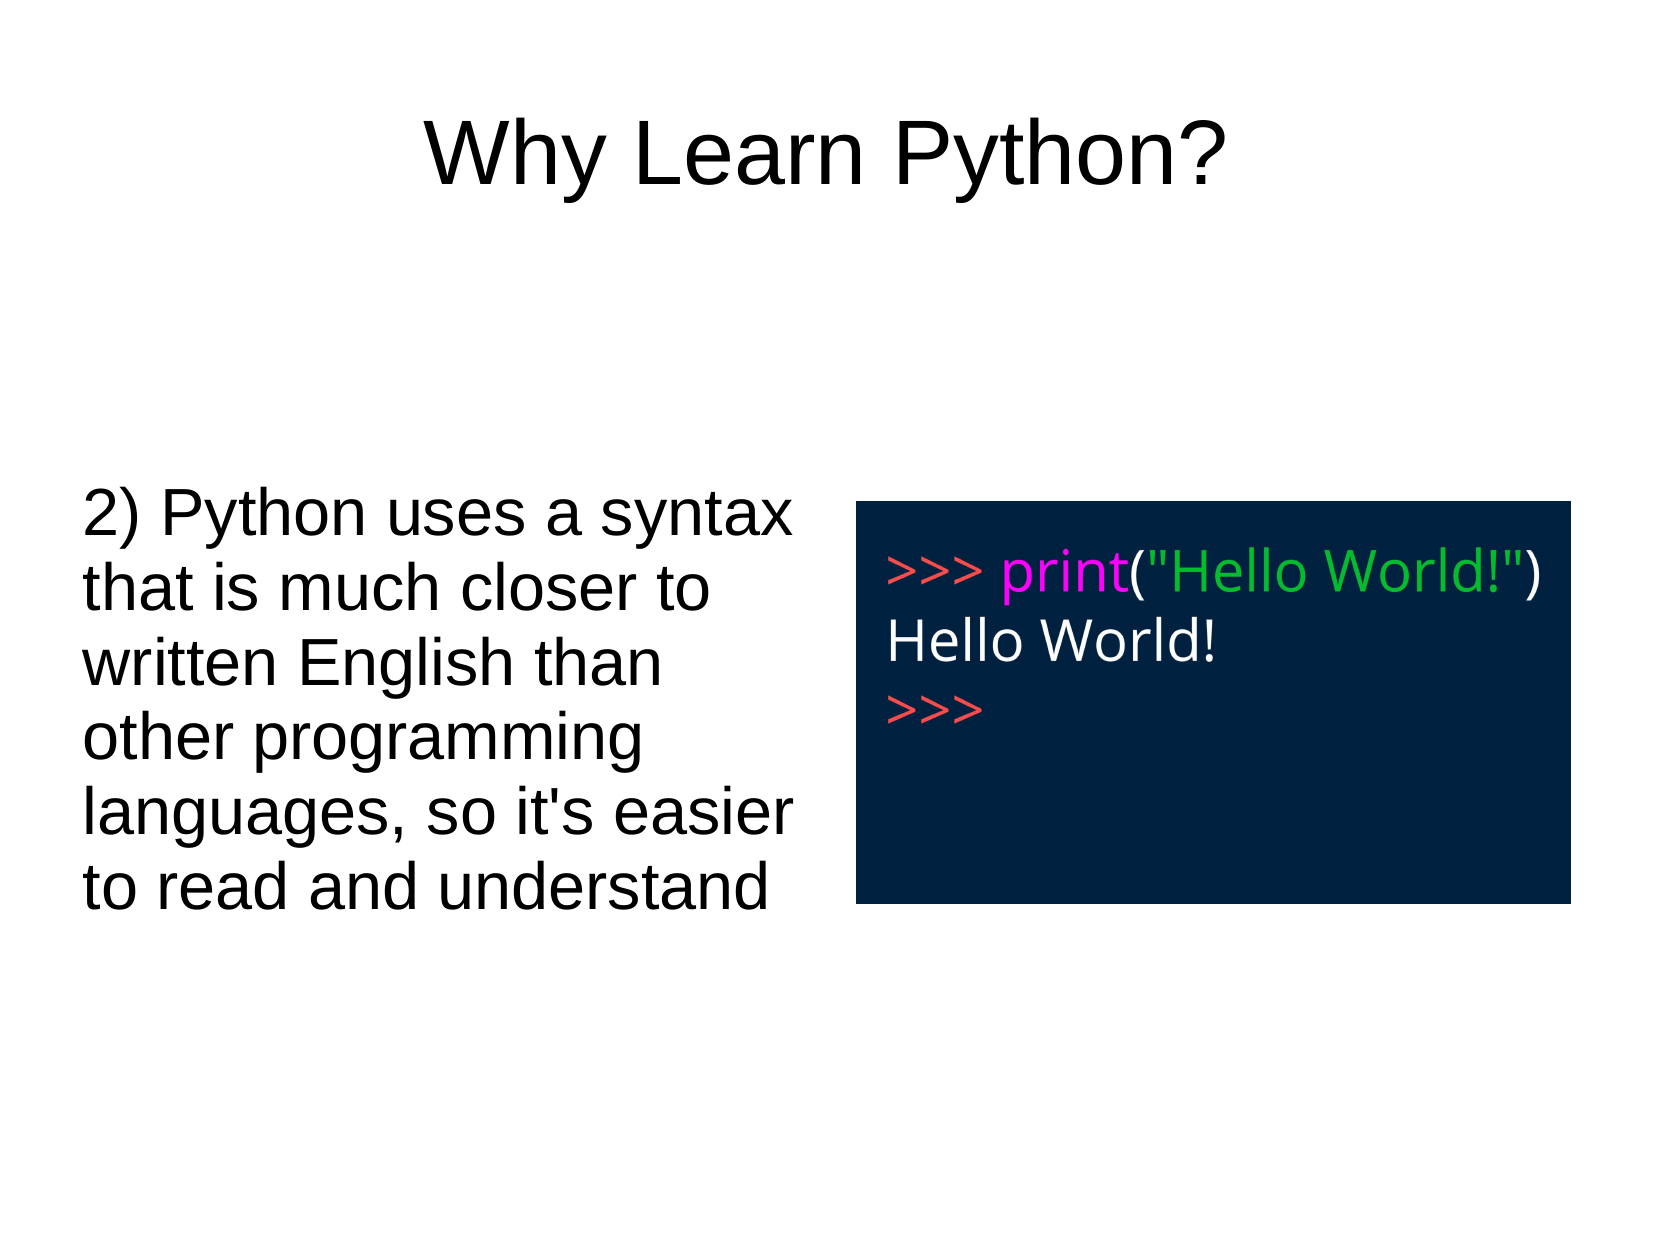

# Why Learn Python?
2) Python uses a syntax
that is much closer to
written English than
other programming
languages, so it's easier
to read and understand